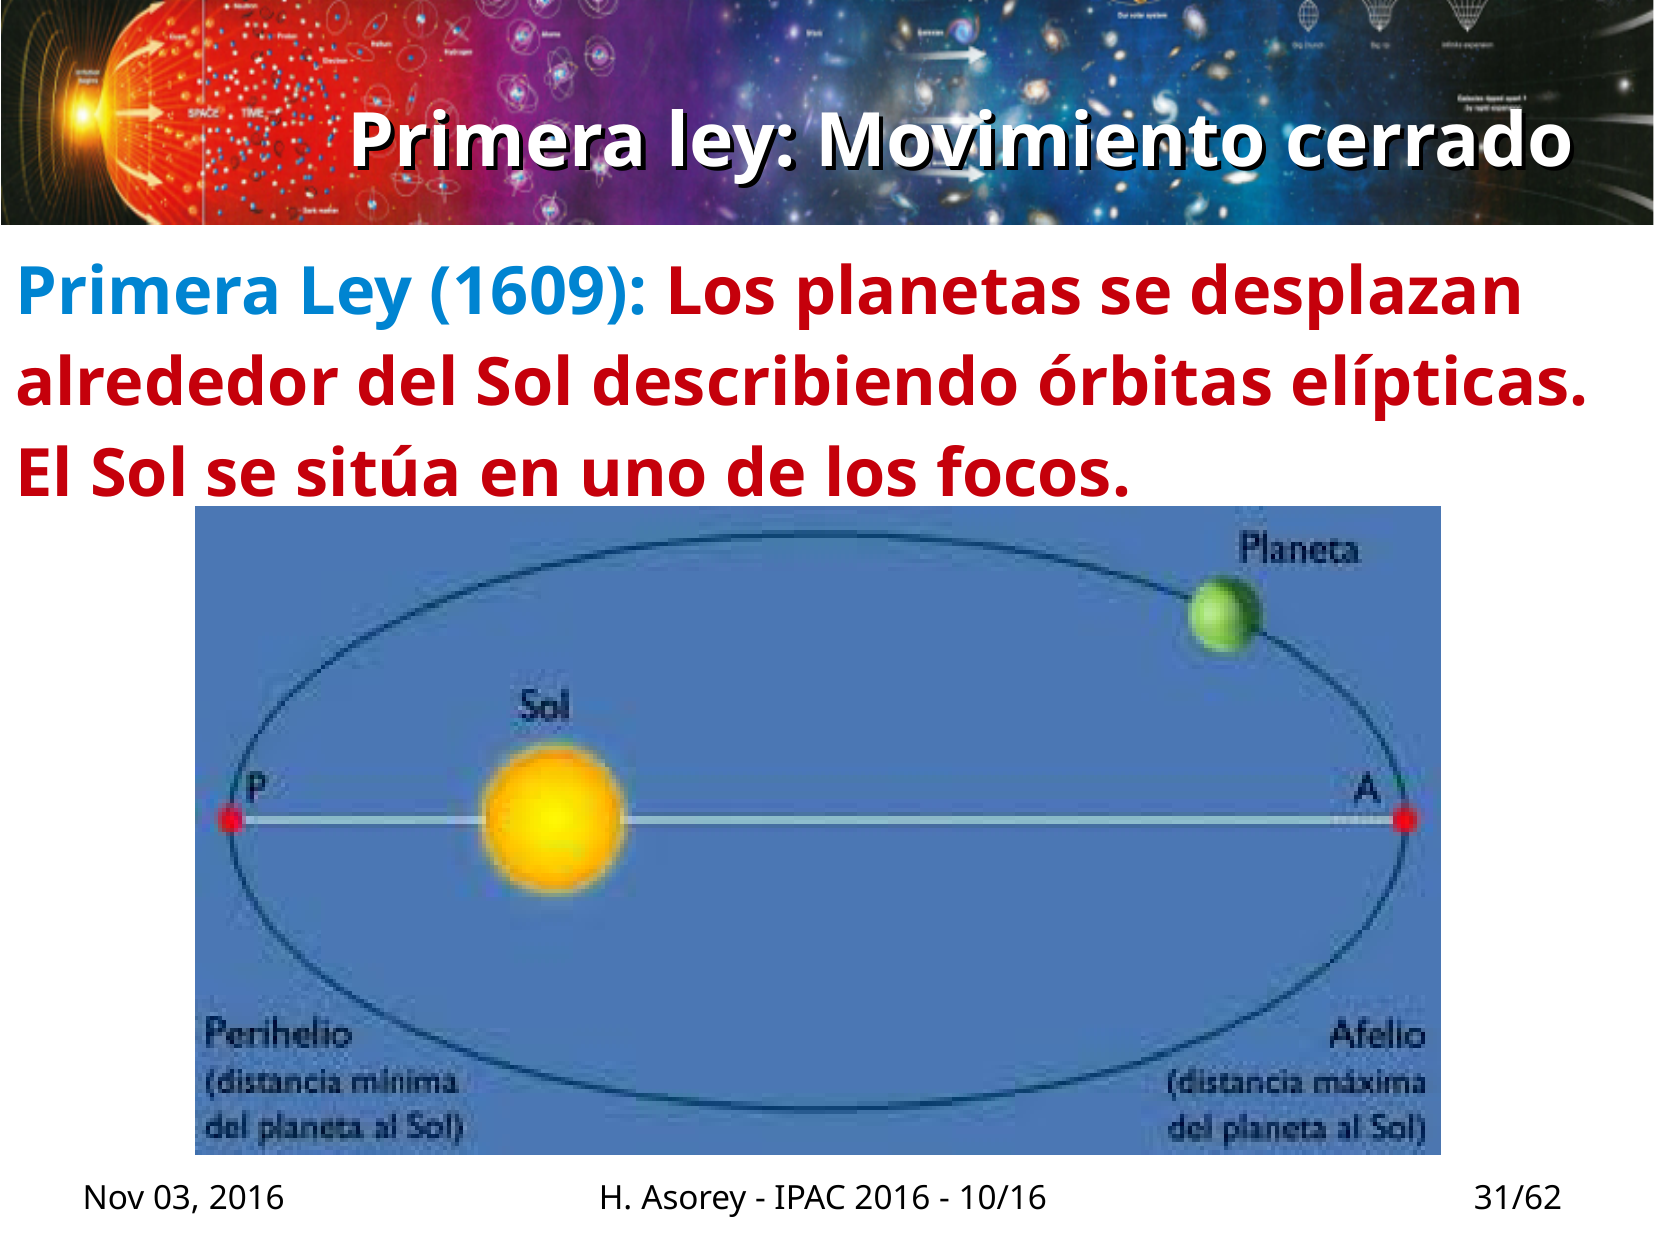

# Primera ley: Movimiento cerrado
Primera Ley (1609): Los planetas se desplazan alrededor del Sol describiendo órbitas elípticas. El Sol se sitúa en uno de los focos.
Nov 03, 2016
H. Asorey - IPAC 2016 - 10/16
31